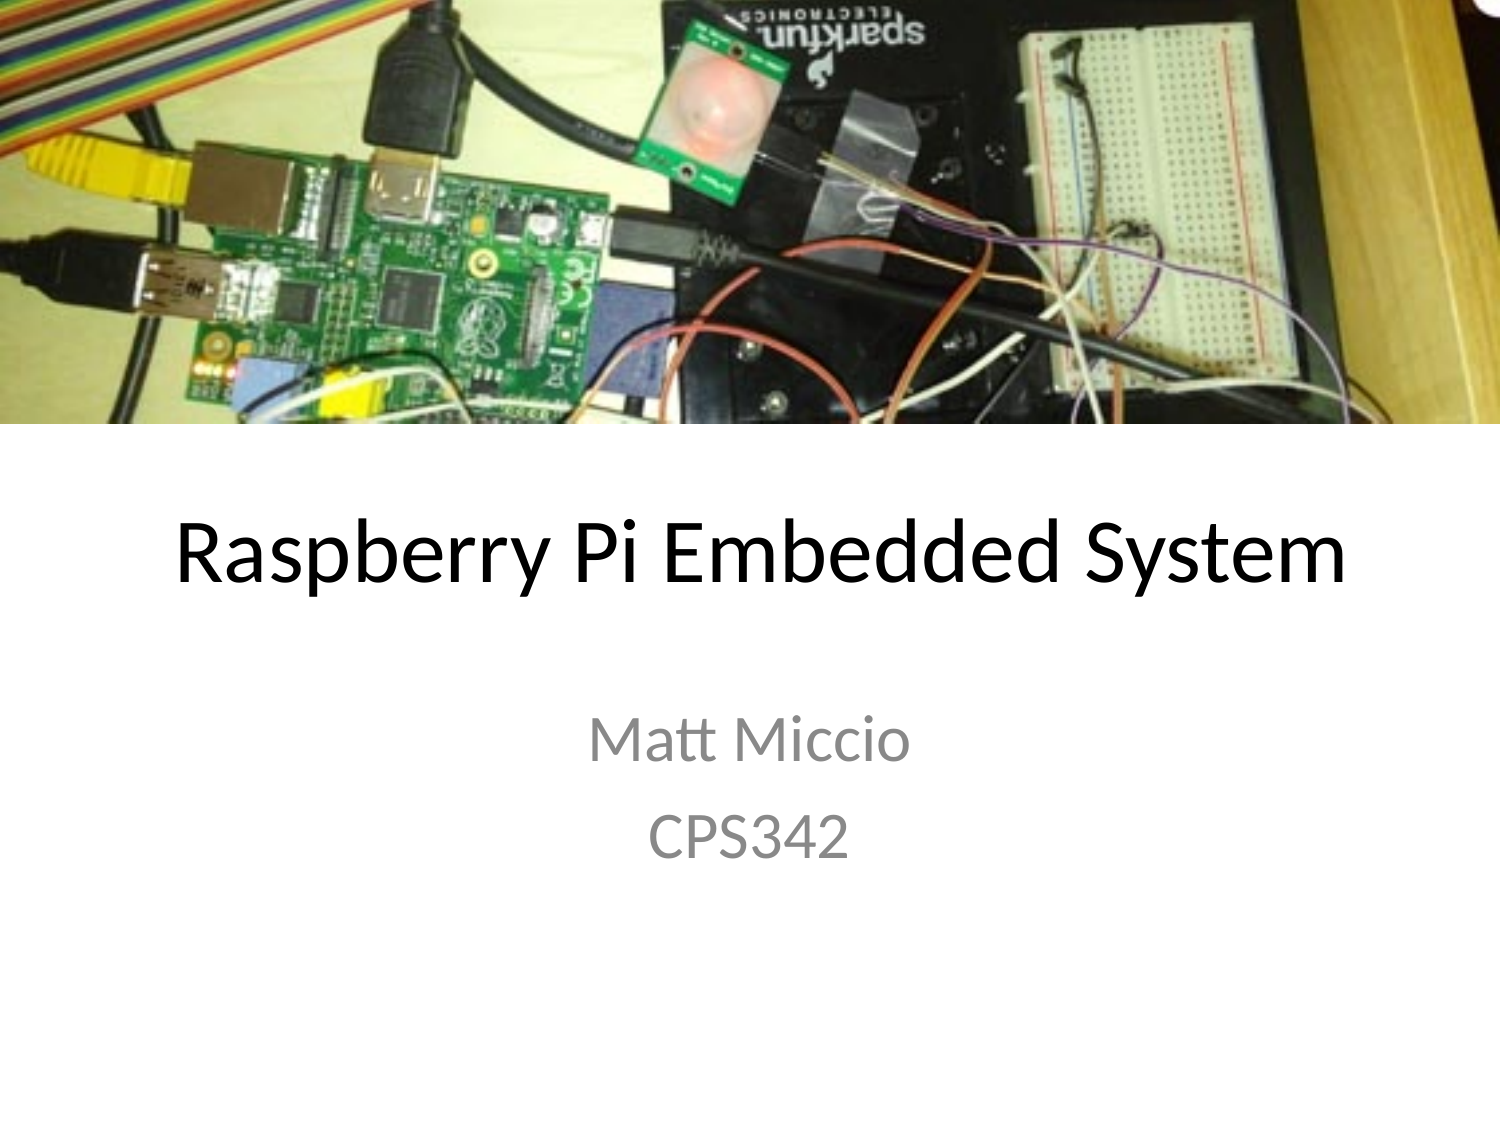

# Raspberry Pi Embedded System
Matt Miccio
CPS342